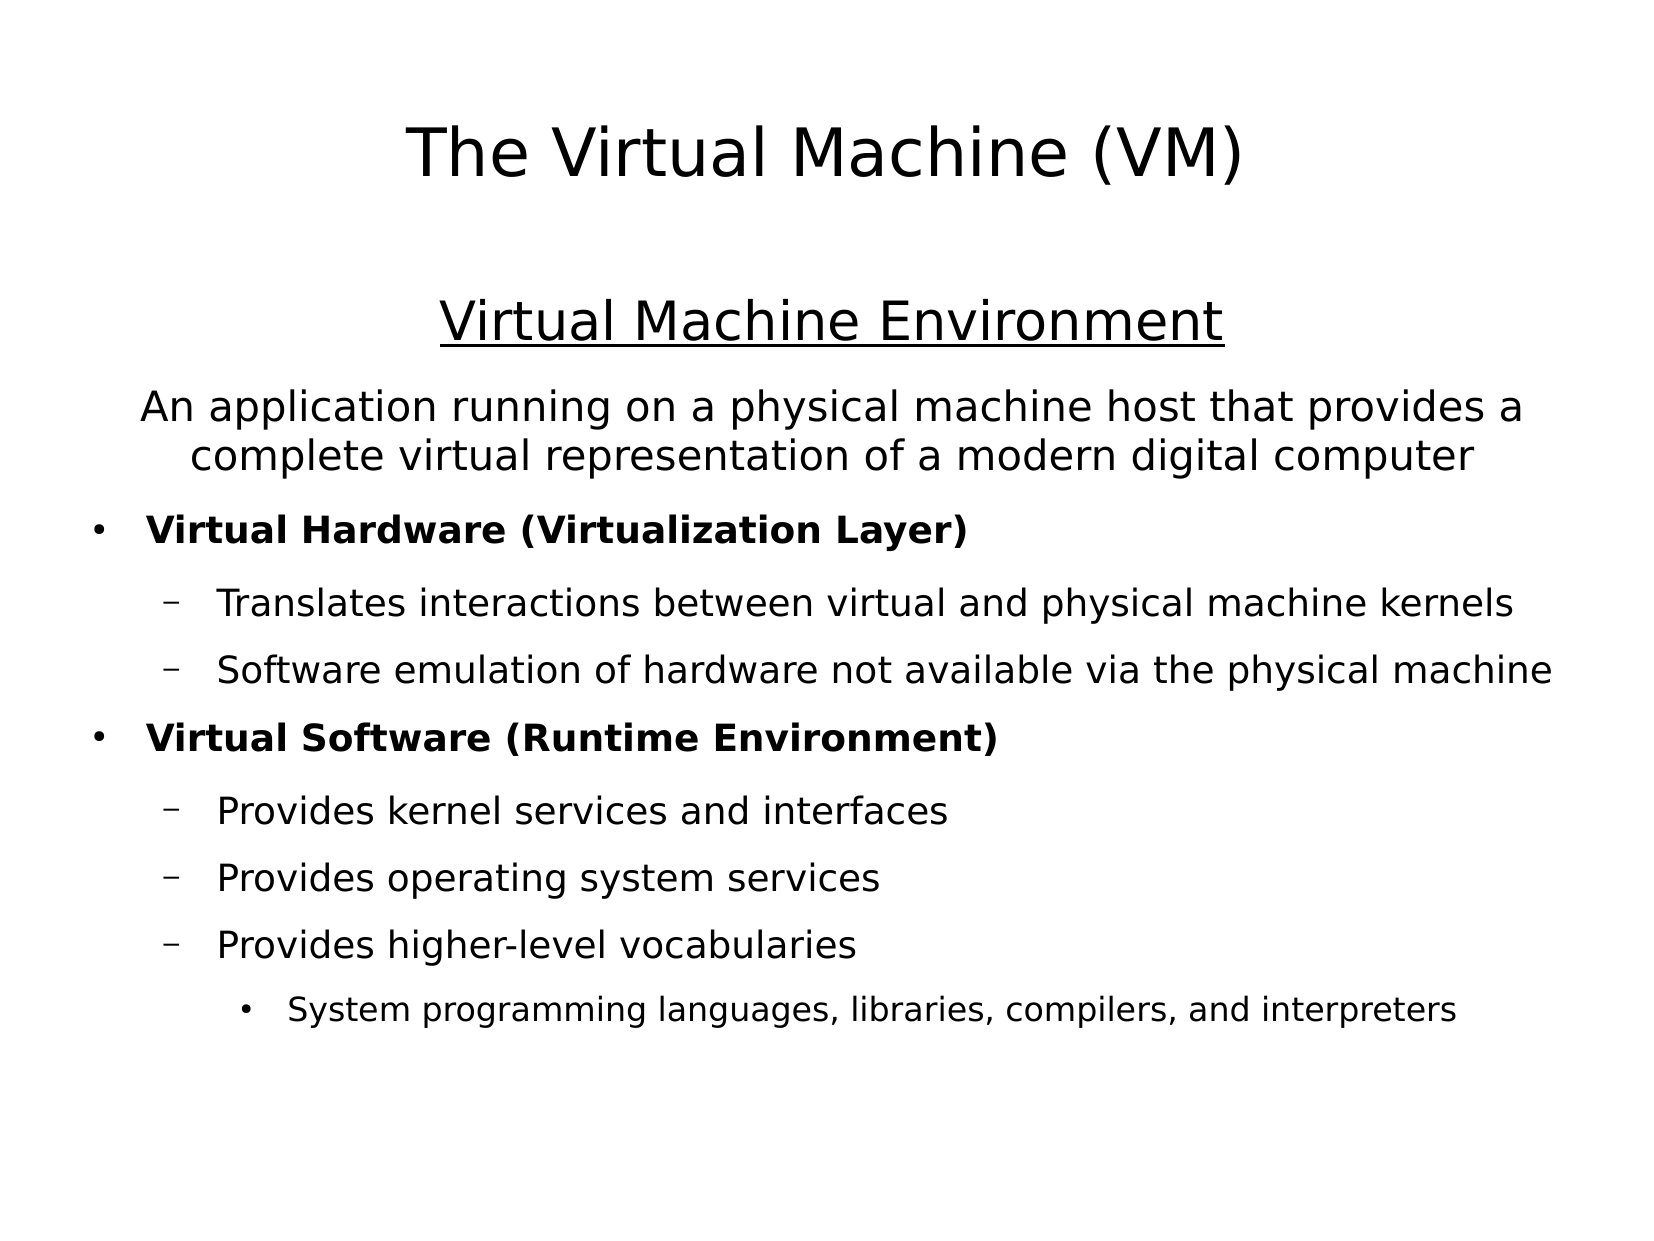

# The Virtual Machine (VM)
Virtual Machine Environment
An application running on a physical machine host that provides a complete virtual representation of a modern digital computer
Virtual Hardware (Virtualization Layer)
Translates interactions between virtual and physical machine kernels
Software emulation of hardware not available via the physical machine
Virtual Software (Runtime Environment)
Provides kernel services and interfaces
Provides operating system services
Provides higher-level vocabularies
System programming languages, libraries, compilers, and interpreters